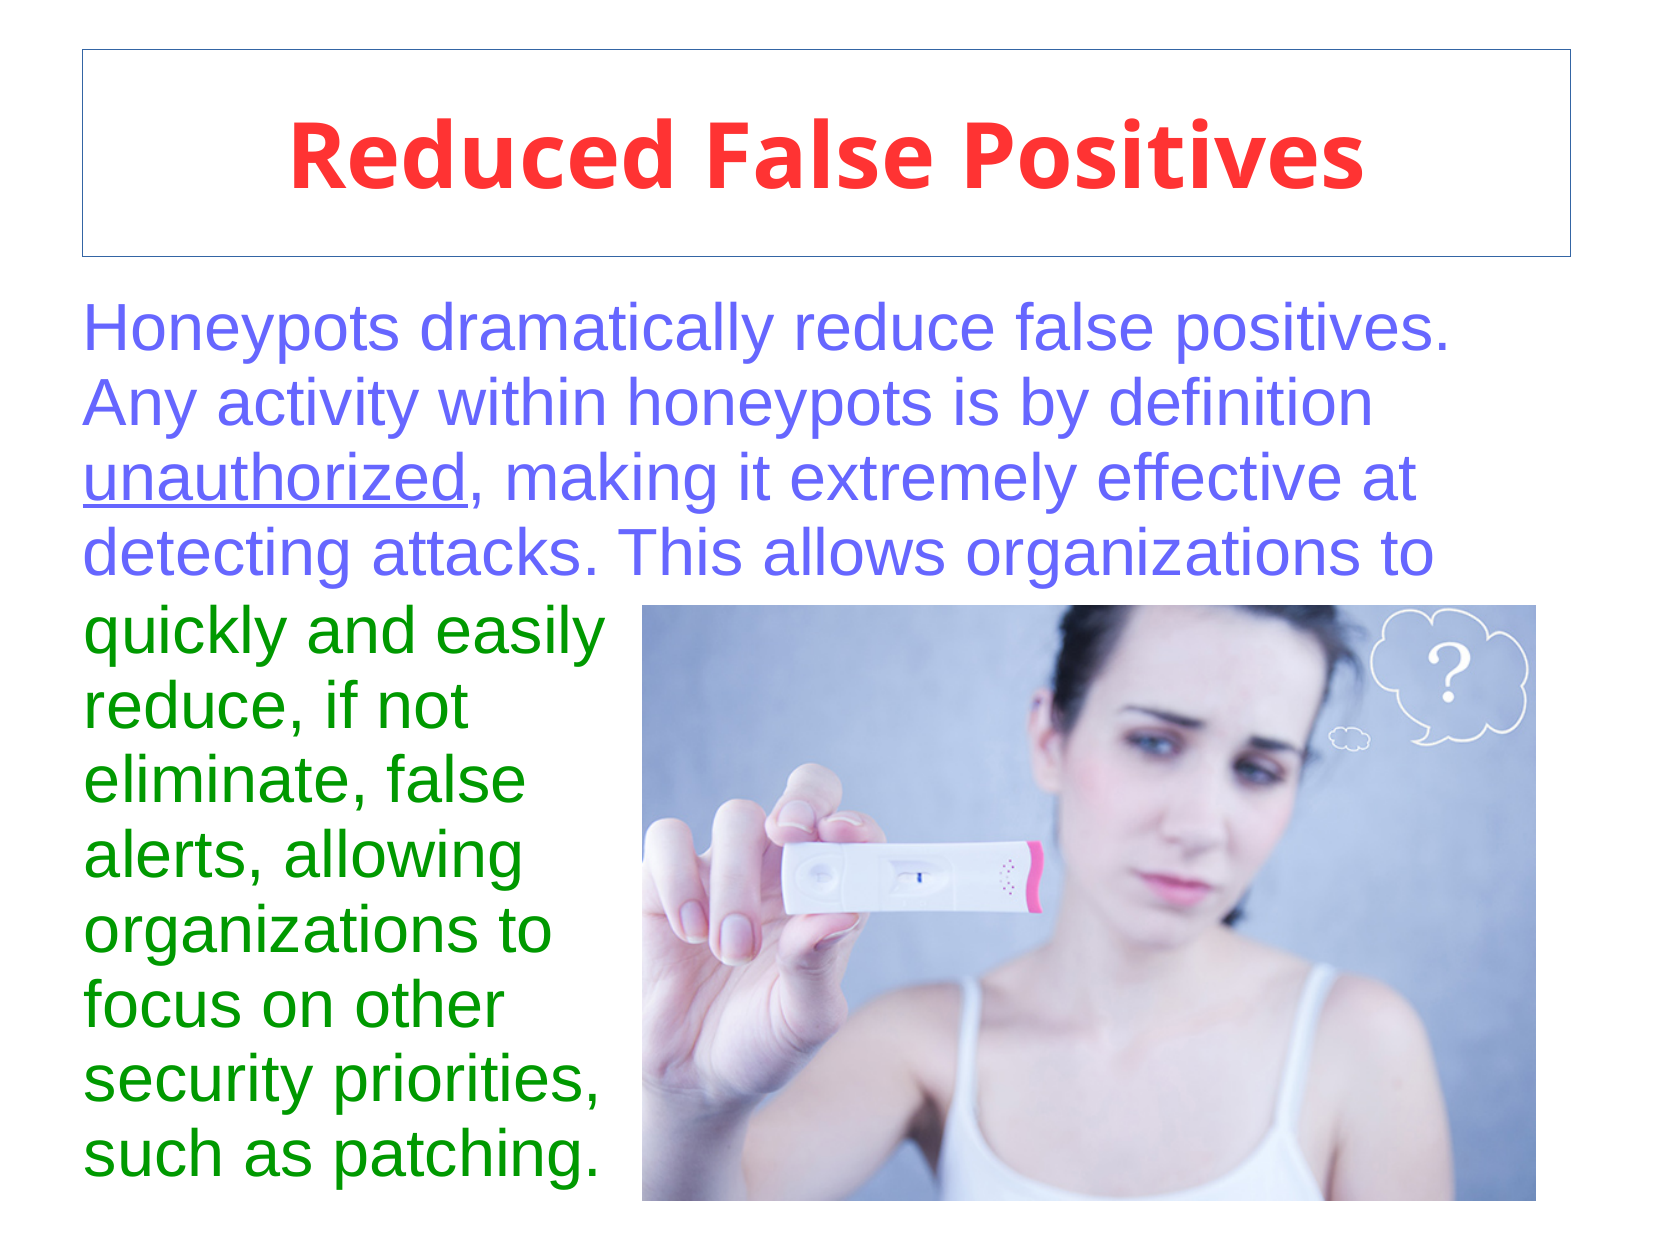

# Reduced False Positives
Honeypots dramatically reduce false positives. Any activity within honeypots is by definition unauthorized, making it extremely effective at detecting attacks. This allows organizations to
quickly and easily reduce, if not eliminate, false alerts, allowing organizations to focus on other security priorities, such as patching.